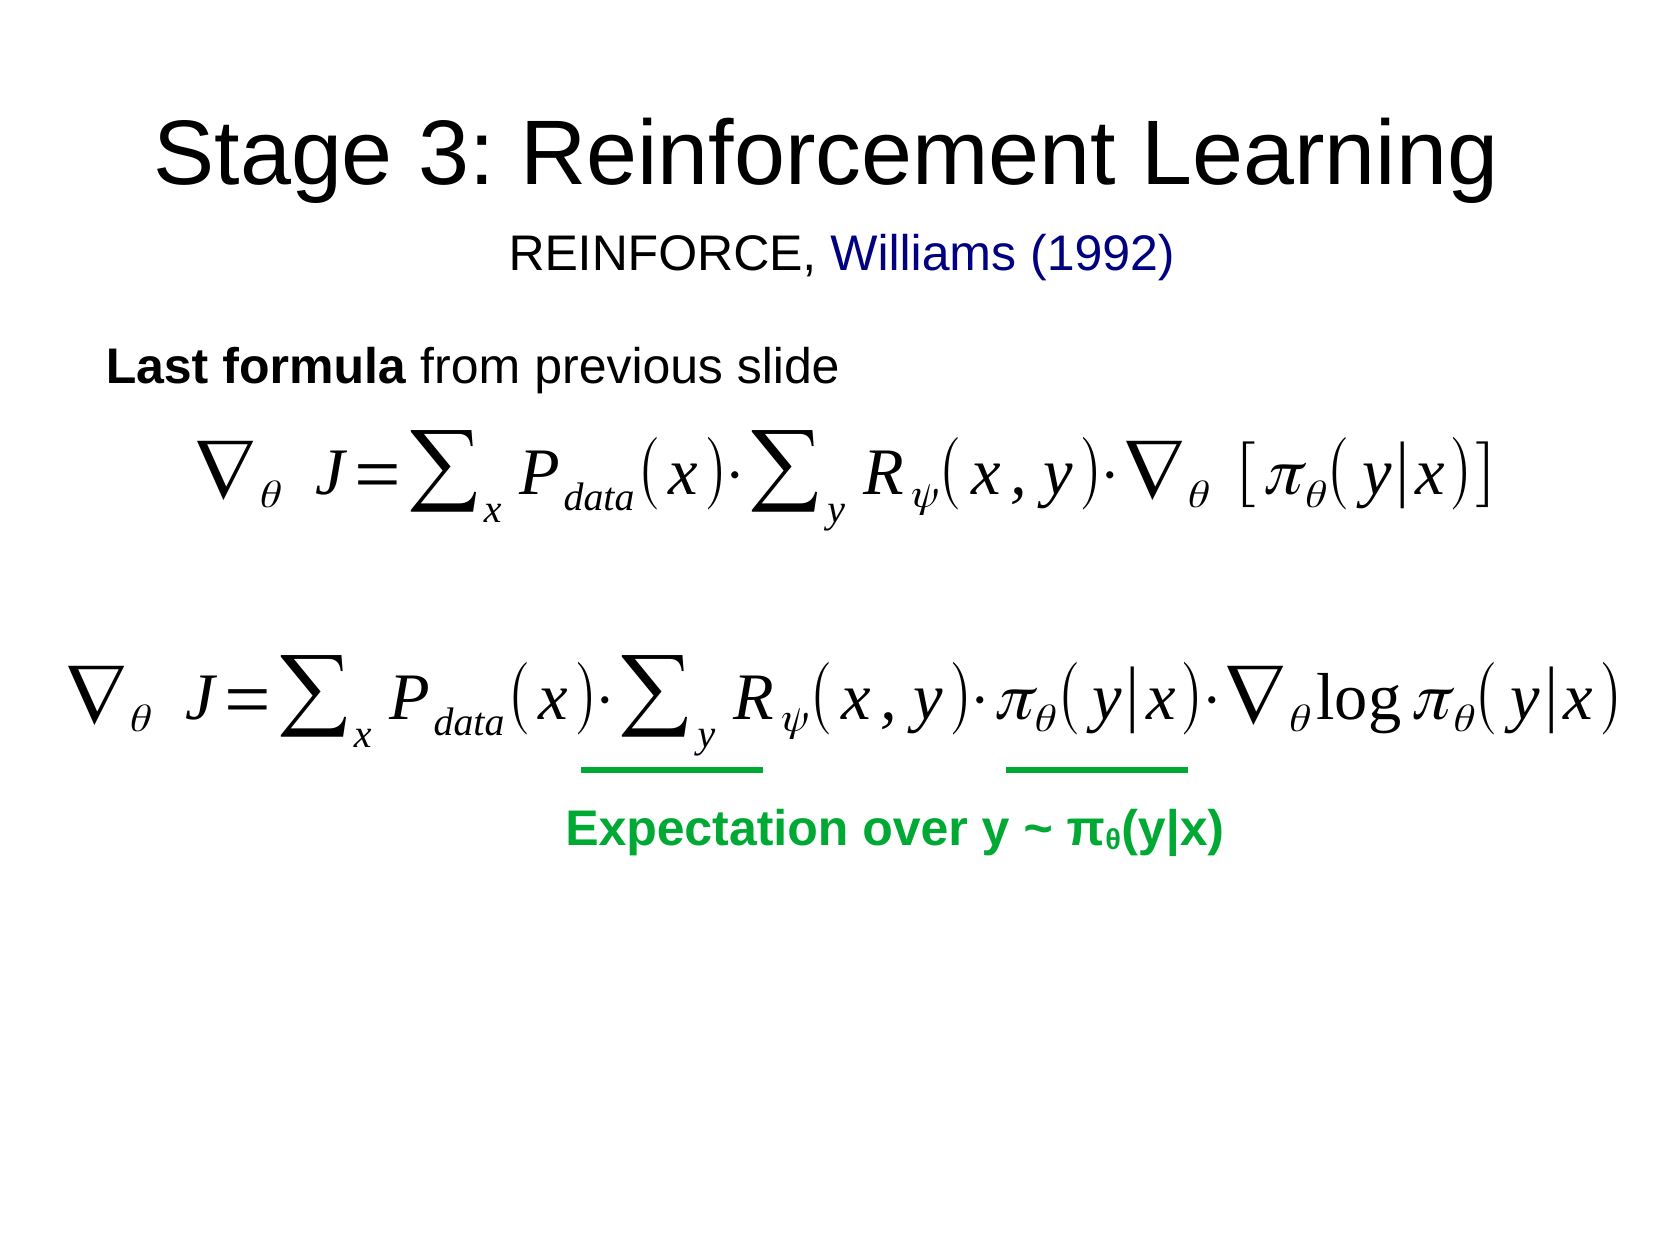

# Stage 3: Reinforcement Learning
REINFORCE, Williams (1992)
Last formula from previous slide
Expectation over y ~ πθ(y|x)